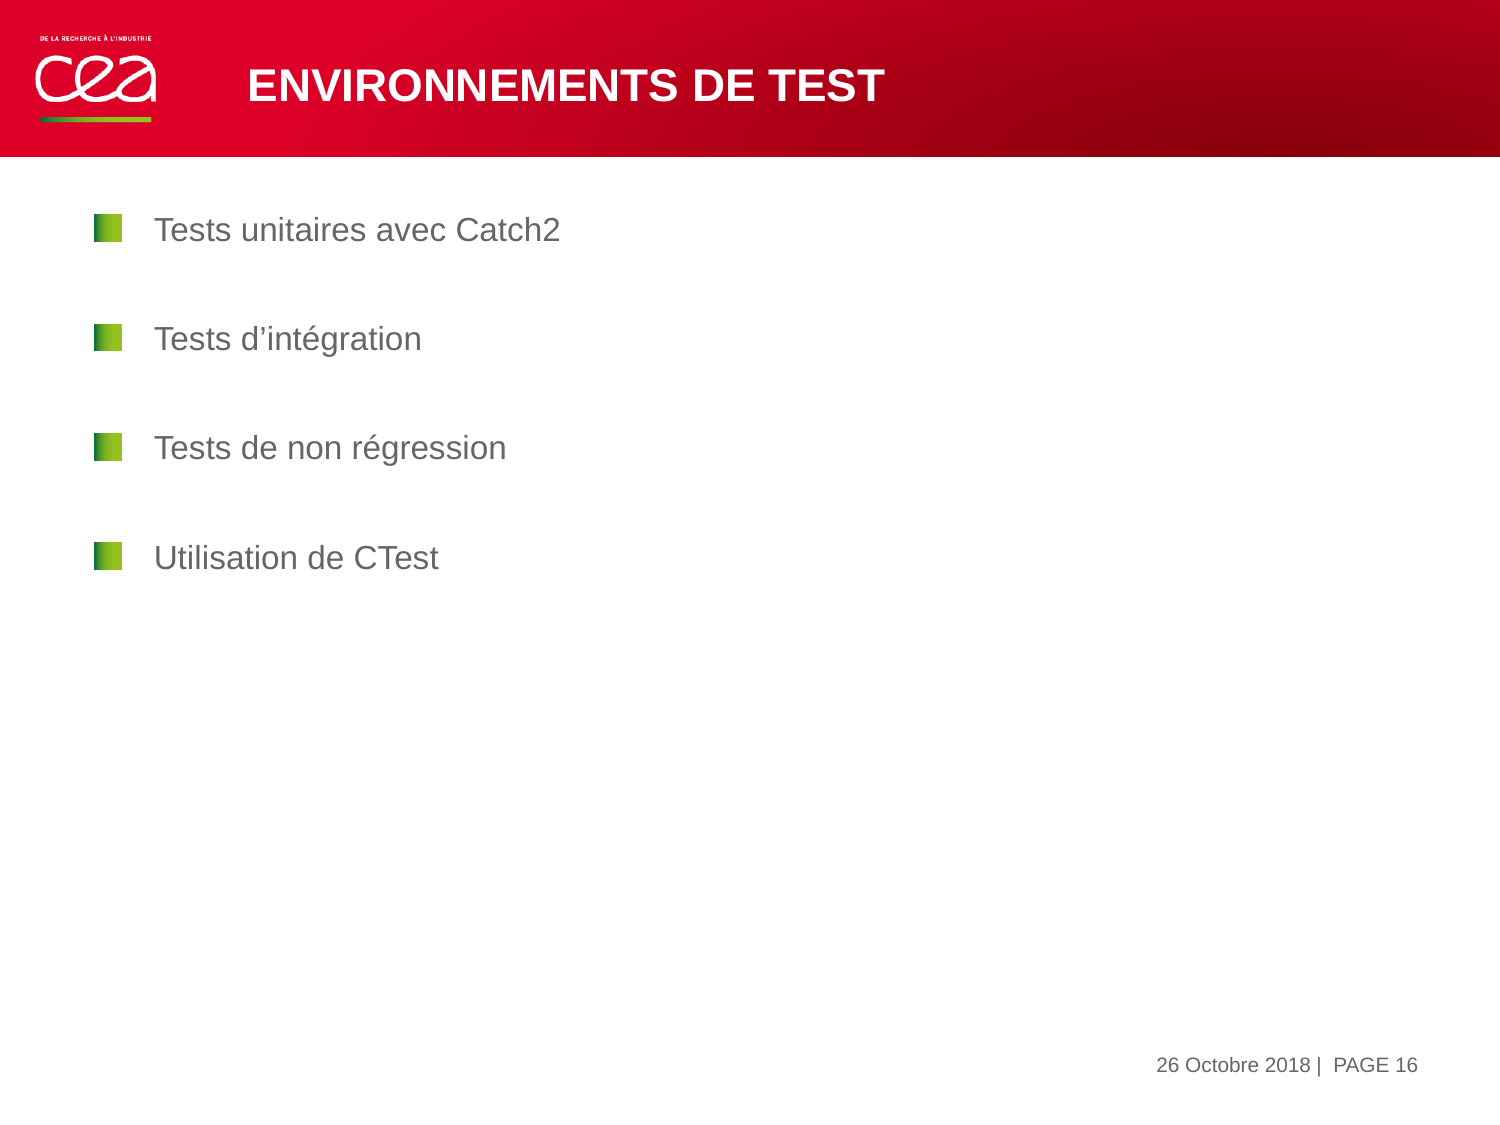

# Environnements de test
Tests unitaires avec Catch2
Tests d’intégration
Tests de non régression
Utilisation de CTest
| PAGE
26 Octobre 2018